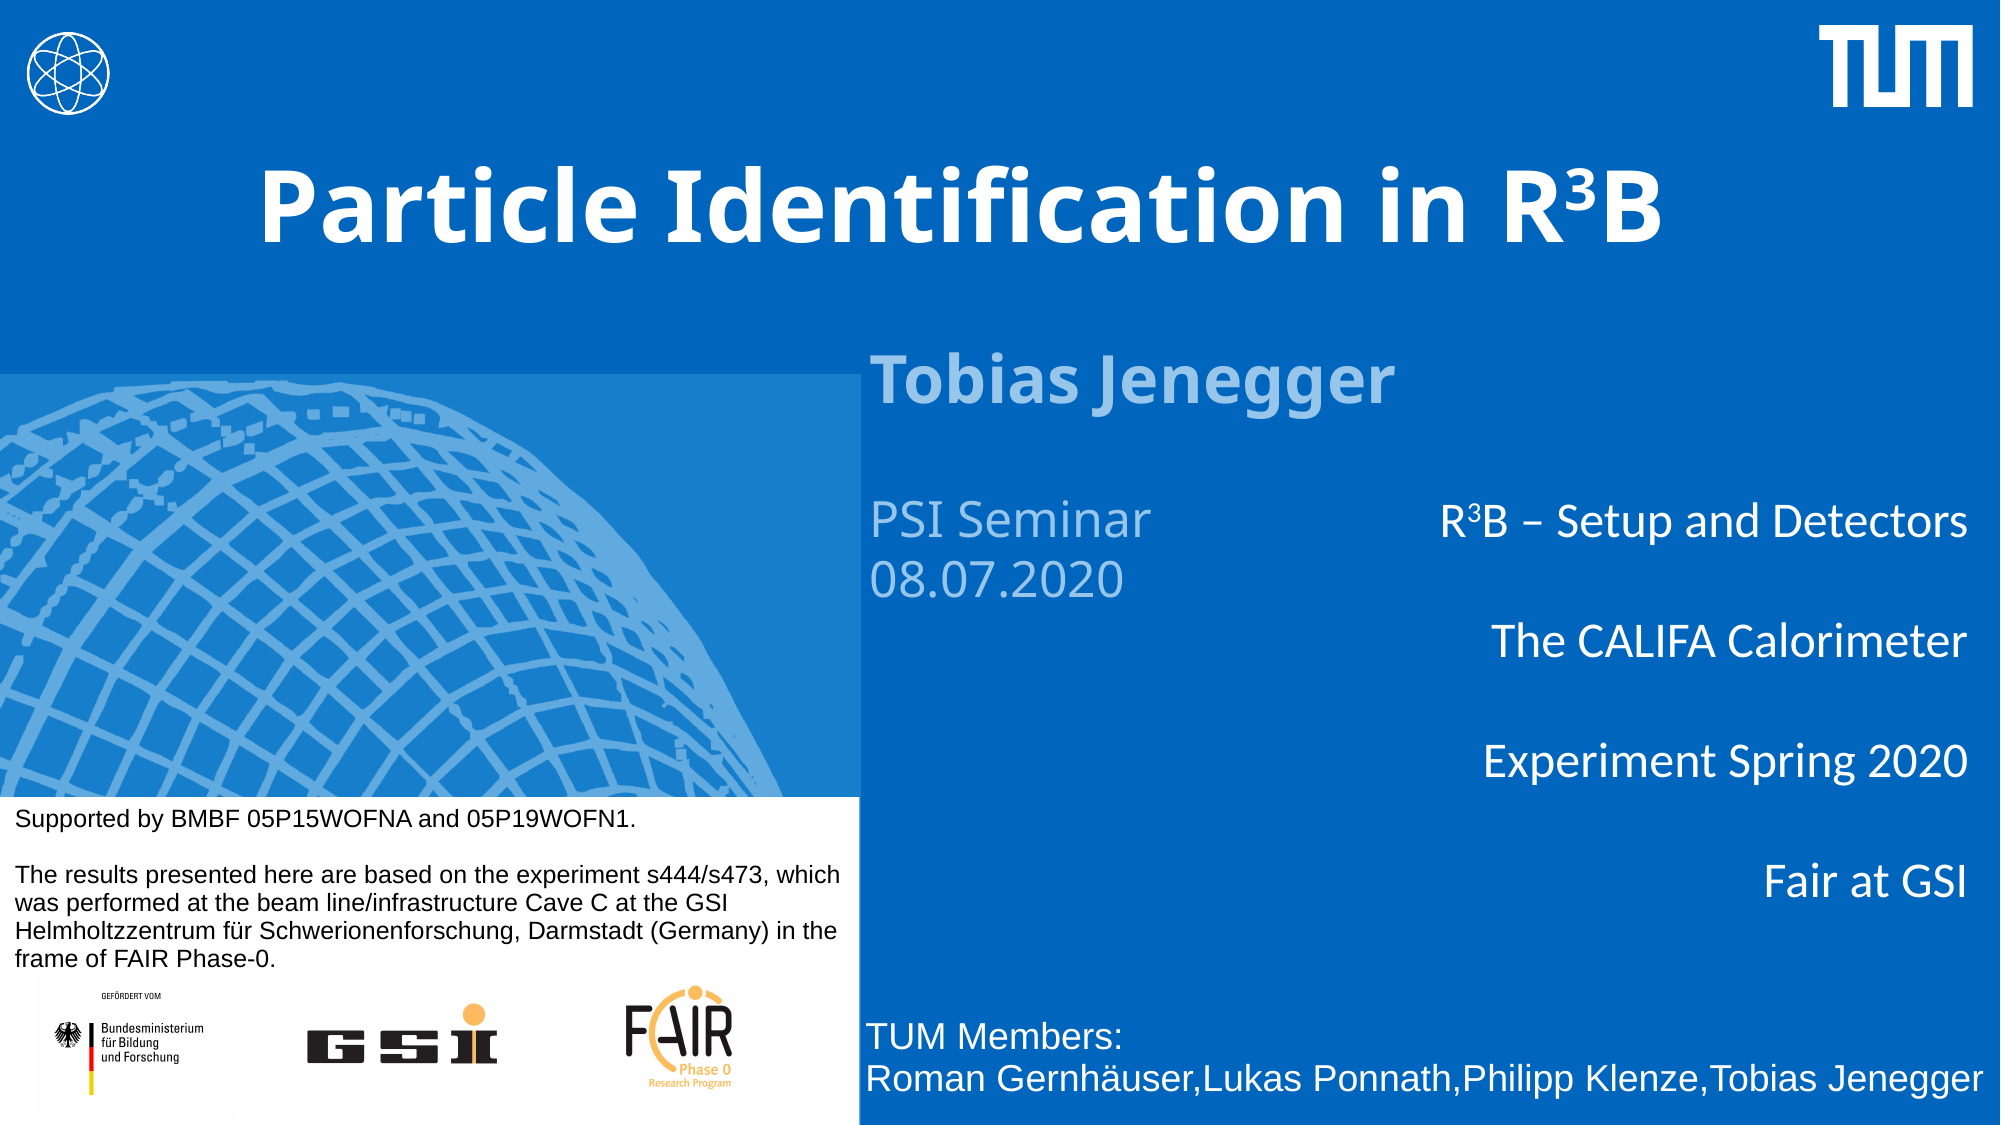

Particle Identification in R3B
R3B – Setup and Detectors
The CALIFA Calorimeter
 Experiment Spring 2020
Fair at GSI
Tobias Jenegger
PSI Seminar
08.07.2020
Supported by BMBF 05P15WOFNA and 05P19WOFN1.
The results presented here are based on the experiment s444/s473, which was performed at the beam line/infrastructure Cave C at the GSI Helmholtzzentrum für Schwerionenforschung, Darmstadt (Germany) in the frame of FAIR Phase-0.
Physics with R3B
CALIFA – Design
TUM Members:
Roman Gernhäuser,Lukas Ponnath,Philipp Klenze,Tobias Jenegger